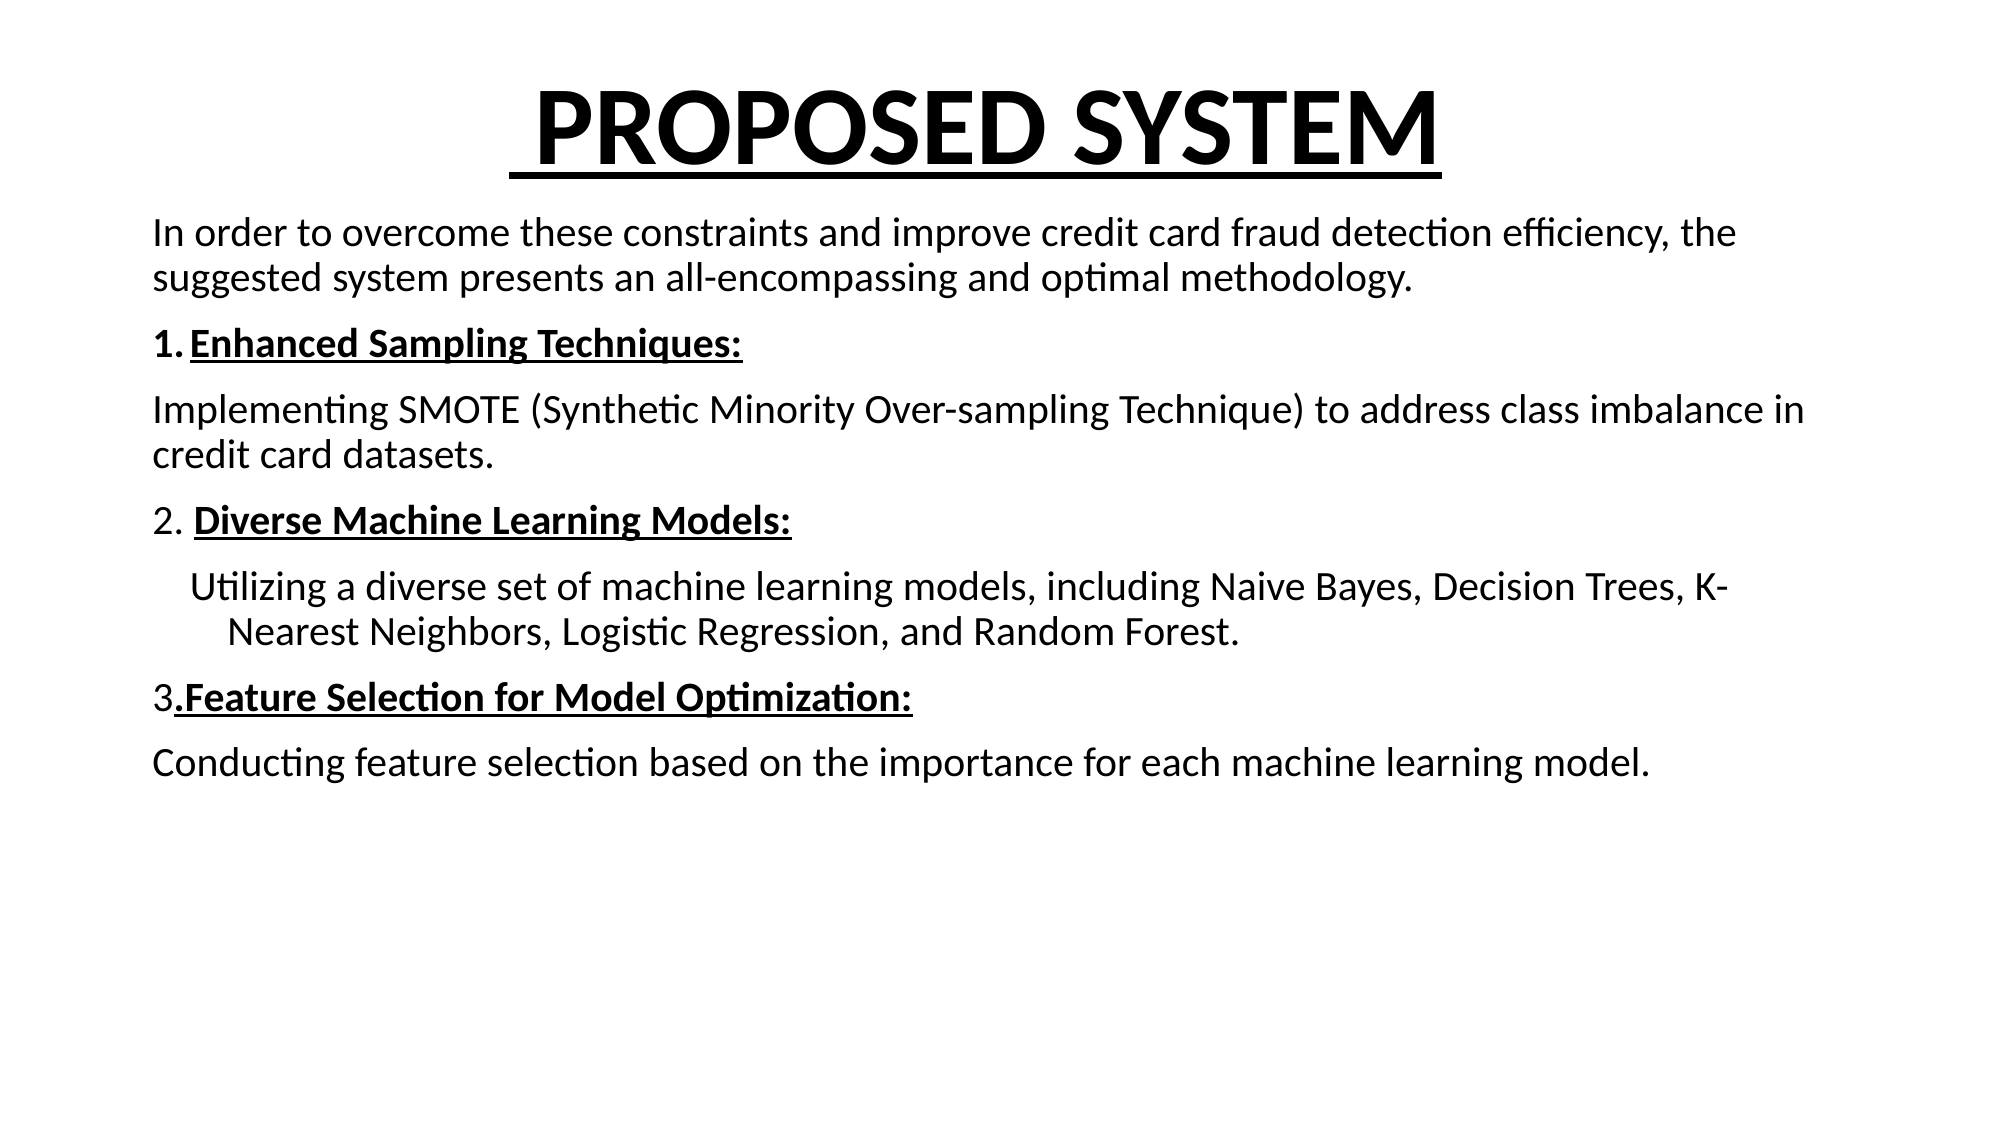

# PROPOSED SYSTEM
In order to overcome these constraints and improve credit card fraud detection efficiency, the suggested system presents an all-encompassing and optimal methodology.
Enhanced Sampling Techniques:
Implementing SMOTE (Synthetic Minority Over-sampling Technique) to address class imbalance in credit card datasets.
2. Diverse Machine Learning Models:
Utilizing a diverse set of machine learning models, including Naive Bayes, Decision Trees, K-Nearest Neighbors, Logistic Regression, and Random Forest.
3.Feature Selection for Model Optimization:
Conducting feature selection based on the importance for each machine learning model.